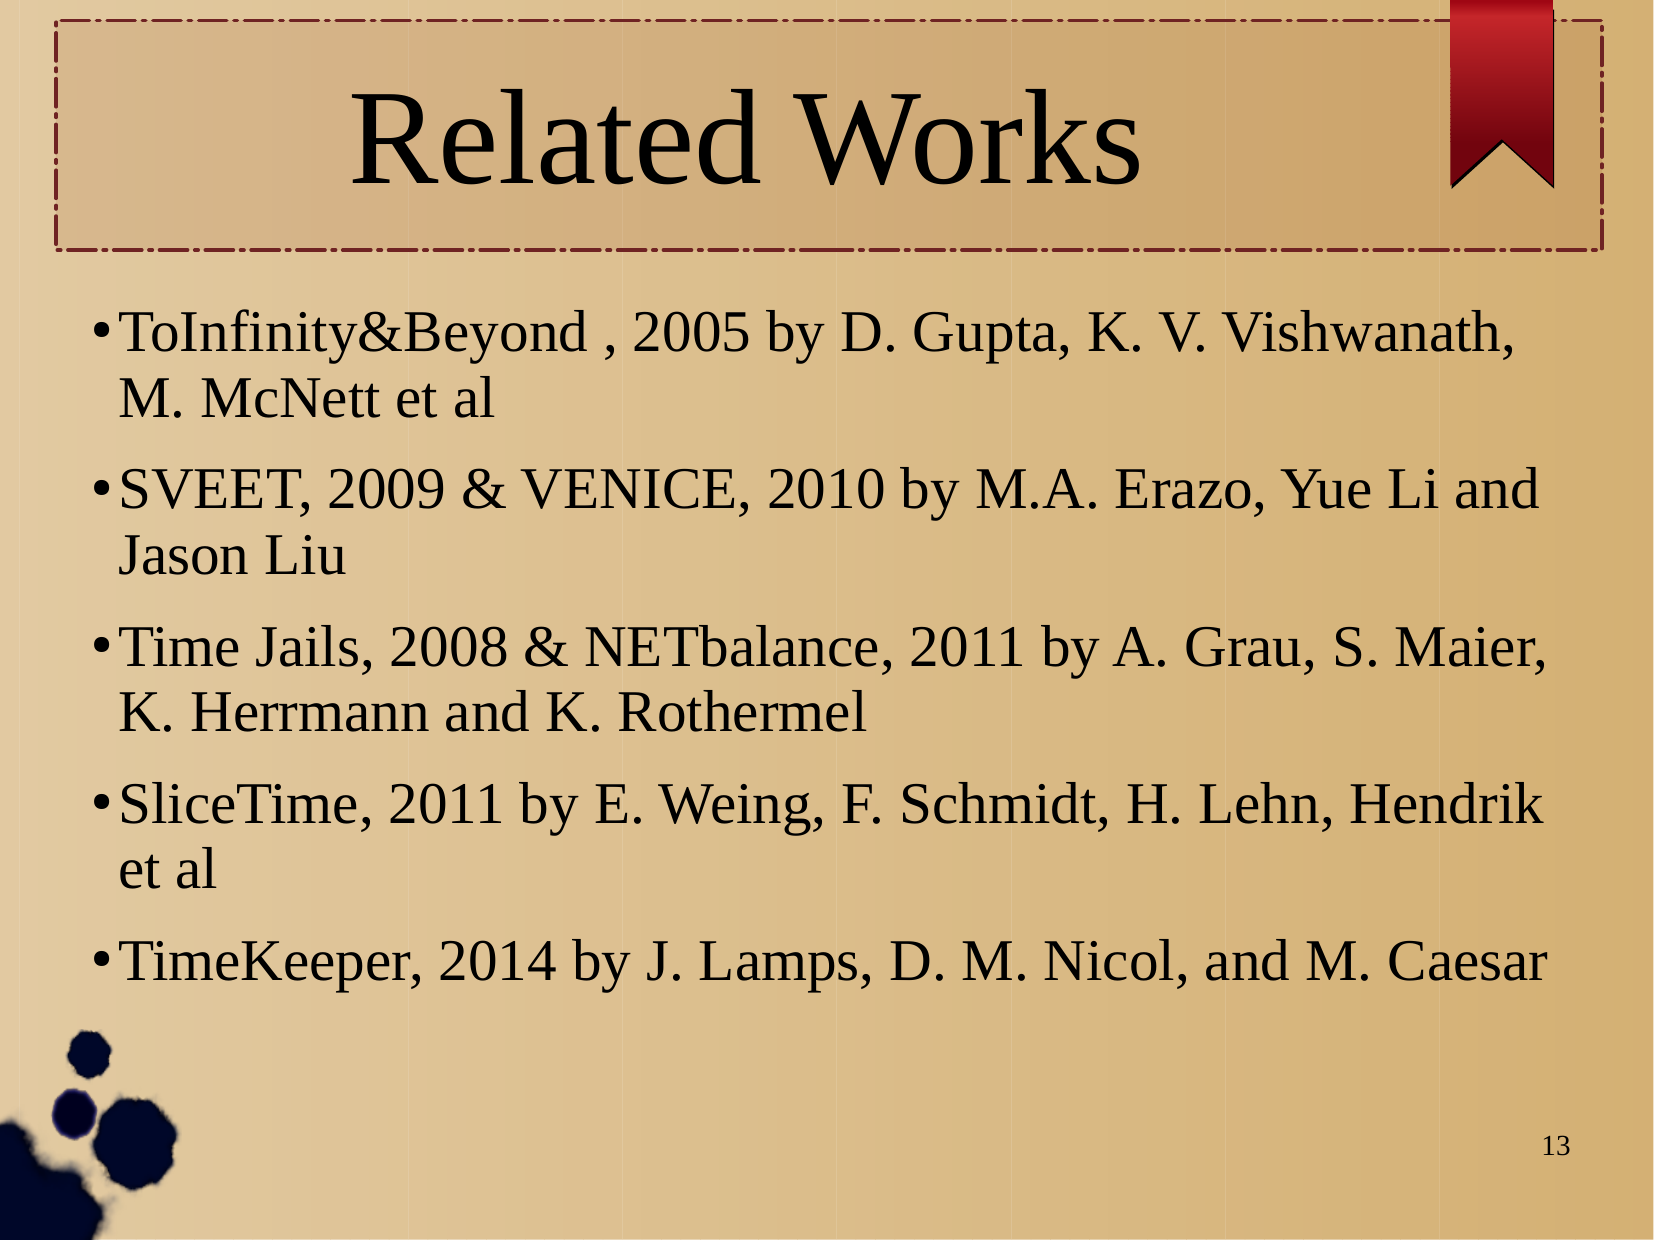

# Related Works
ToInfinity&Beyond , 2005 by D. Gupta, K. V. Vishwanath, M. McNett et al
SVEET, 2009 & VENICE, 2010 by M.A. Erazo, Yue Li and Jason Liu
Time Jails, 2008 & NETbalance, 2011 by A. Grau, S. Maier, K. Herrmann and K. Rothermel
SliceTime, 2011 by E. Weing, F. Schmidt, H. Lehn, Hendrik et al
TimeKeeper, 2014 by J. Lamps, D. M. Nicol, and M. Caesar
13